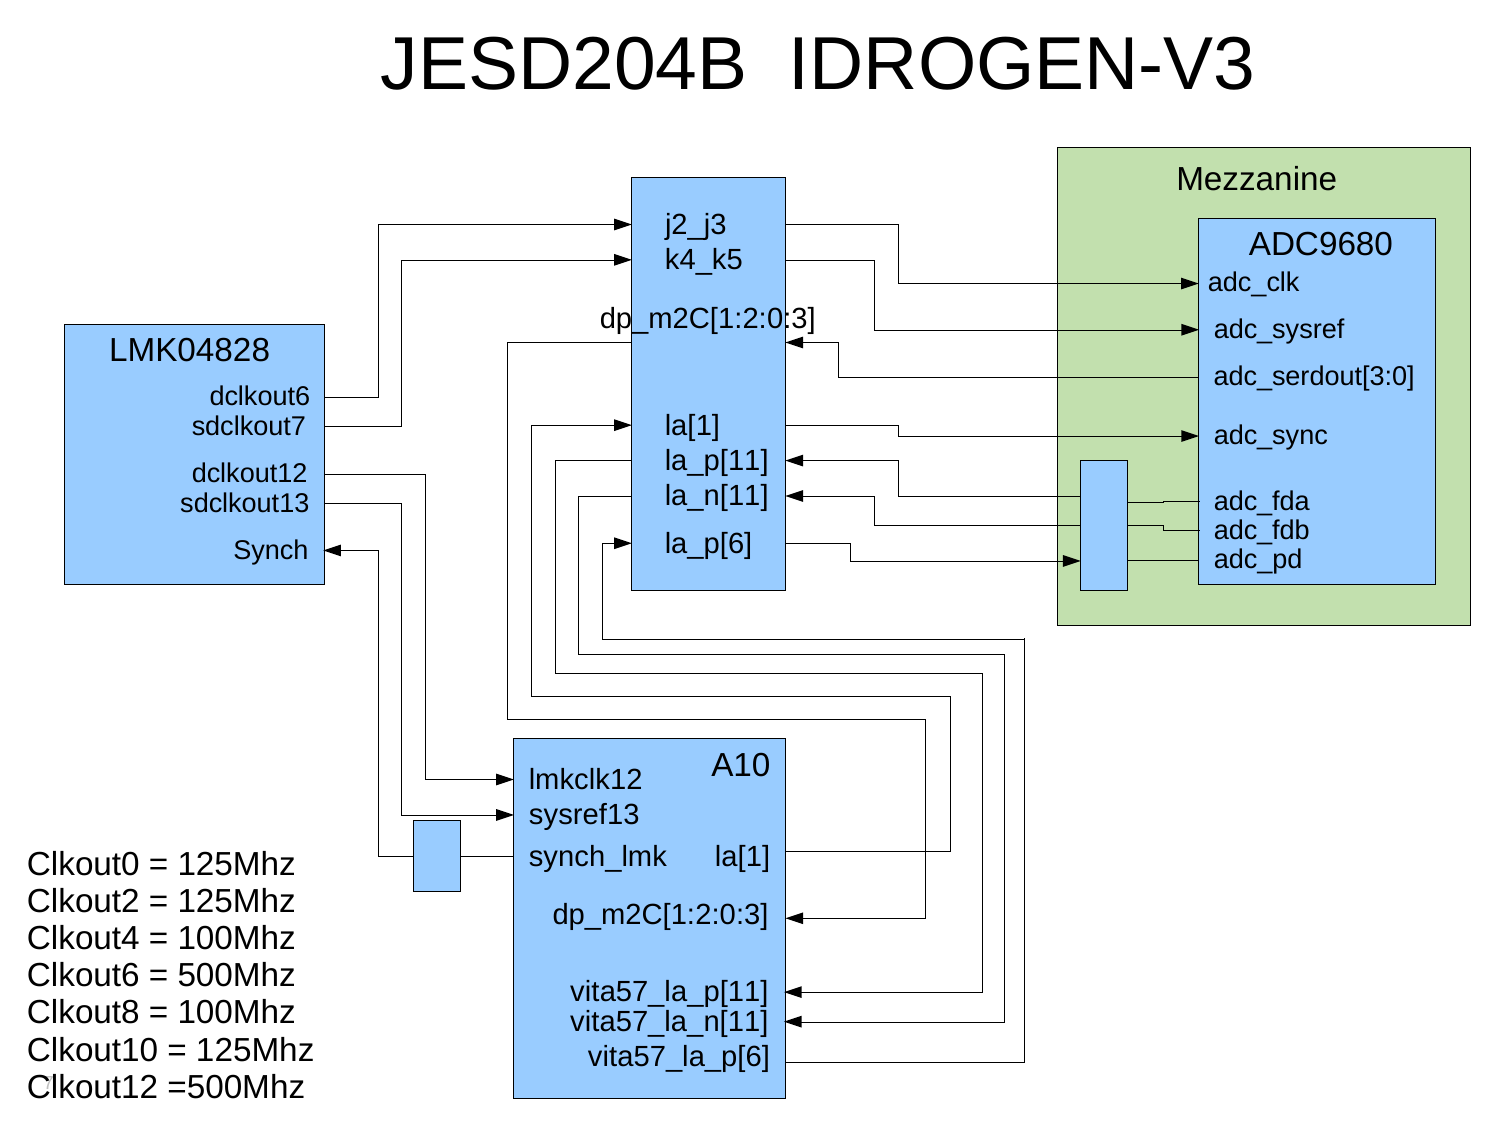

# JESD204B IDROGEN-V3
Mezzanine
j2_j3
ADC9680
k4_k5
adc_clk
dp_m2C[1:2:0:3]
adc_sysref
LMK04828
adc_serdout[3:0]
dclkout6
la[1]
sdclkout7
adc_sync
la_p[11]
dclkout12
la_n[11]
adc_fda
sdclkout13
adc_fdb
la_p[6]
Synch
adc_pd
A10
lmkclk12
sysref13
synch_lmk
la[1]
Clkout0 = 125Mhz
Clkout2 = 125Mhz
Clkout4 = 100Mhz
Clkout6 = 500Mhz
Clkout8 = 100Mhz
Clkout10 = 125Mhz
Clkout12 =500Mhz
dp_m2C[1:2:0:3]
vita57_la_p[11]
vita57_la_n[11]
vita57_la_p[6]